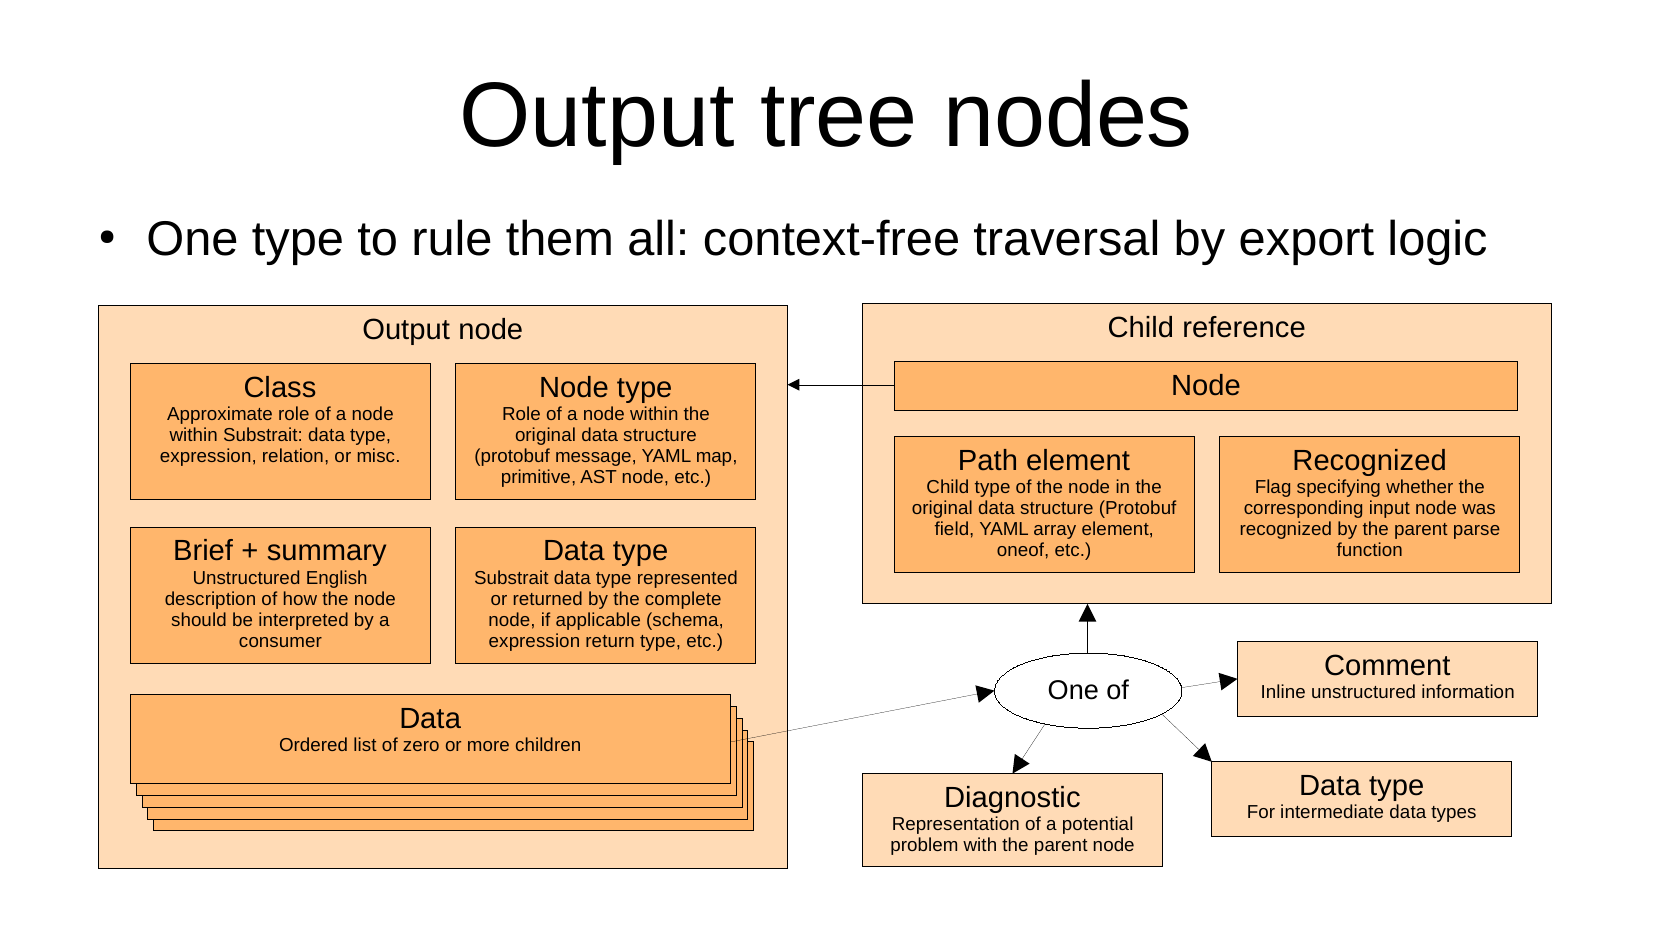

# Output tree nodes
One type to rule them all: context-free traversal by export logic
Child reference
Output node
Node
Class
Approximate role of a node within Substrait: data type, expression, relation, or misc.
Node type
Role of a node within the original data structure
(protobuf message, YAML map, primitive, AST node, etc.)
Path element
Child type of the node in the original data structure (Protobuf field, YAML array element, oneof, etc.)
Recognized
Flag specifying whether the corresponding input node was recognized by the parent parse function
Brief + summary
Unstructured English description of how the node should be interpreted by a consumer
Data type
Substrait data type represented or returned by the complete node, if applicable (schema, expression return type, etc.)
Comment
Inline unstructured information
One of
Data
Ordered list of zero or more children
Data
Ordered list of zero or more children
Data
Ordered list of zero or more children
Data
Ordered list of zero or more children
Data
Ordered list of zero or more children
Data type
For intermediate data types
Diagnostic
Representation of a potential problem with the parent node